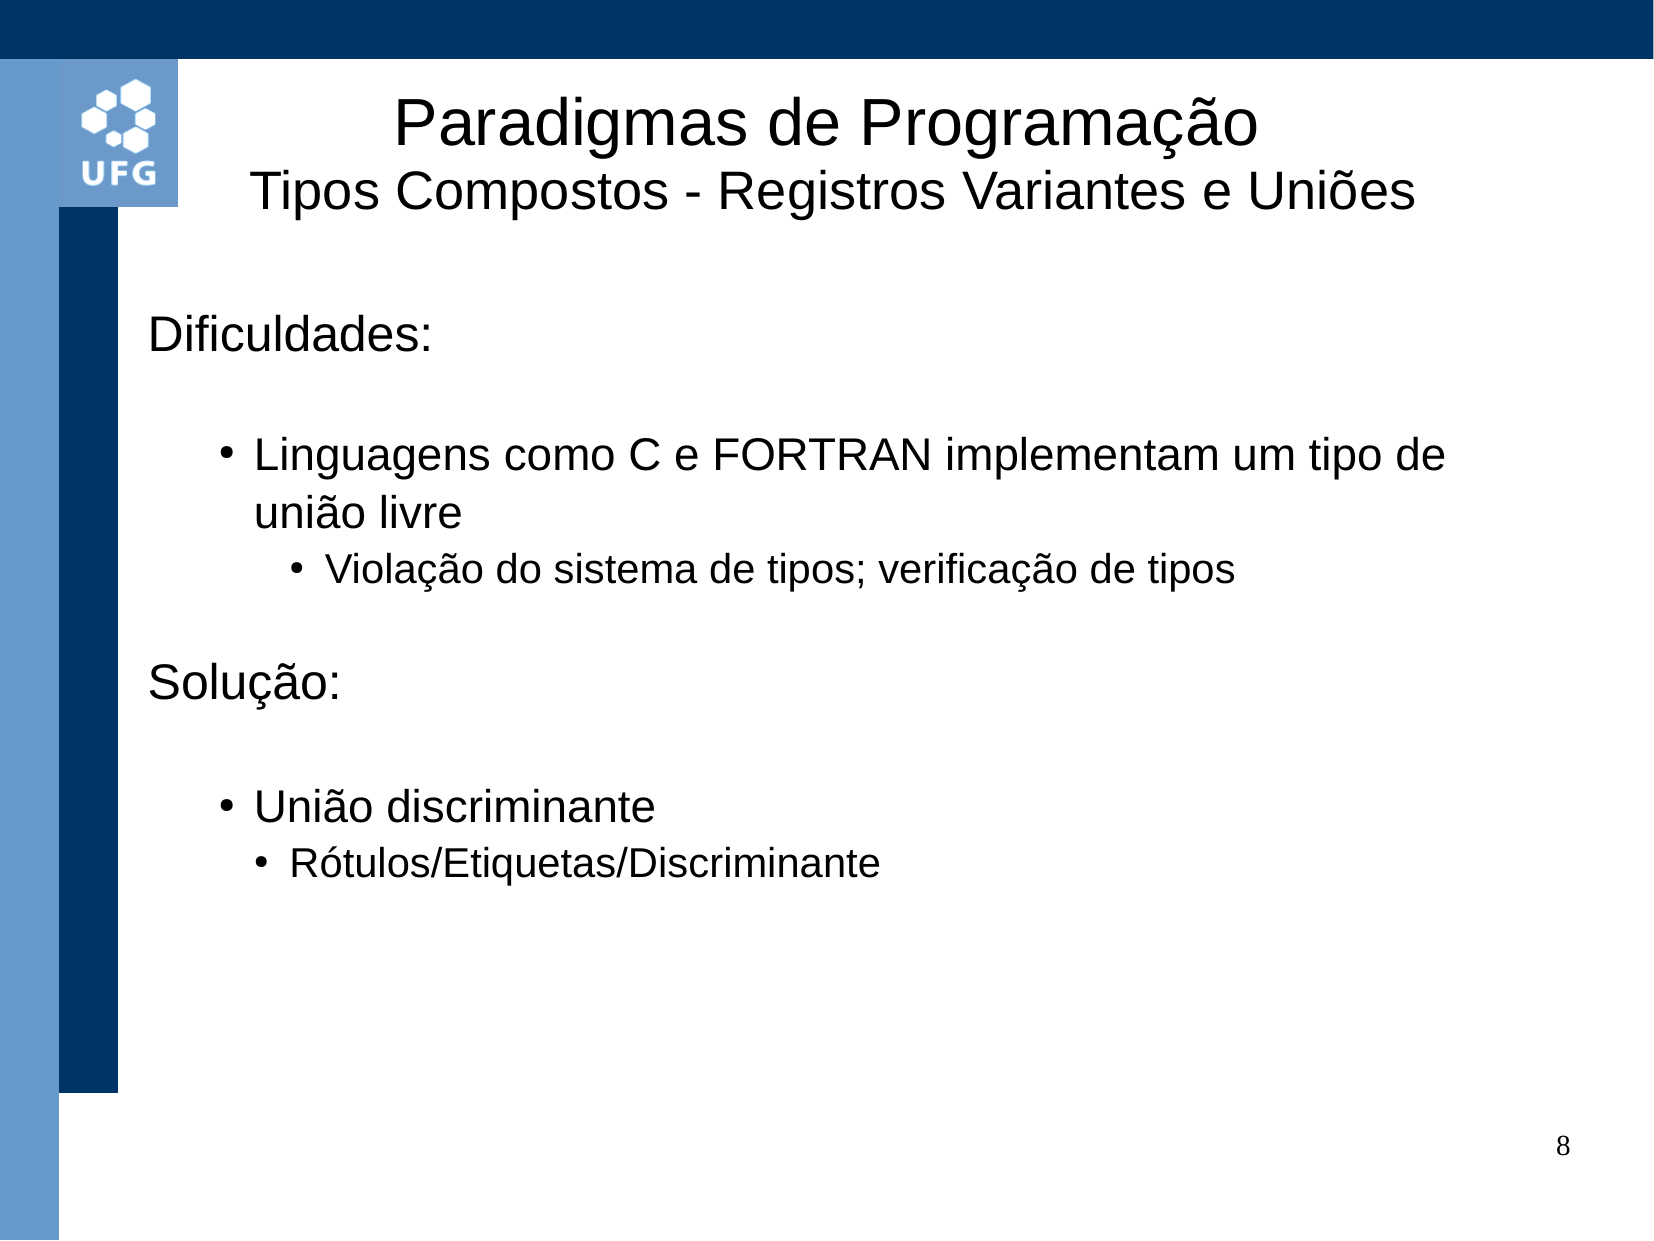

# Paradigmas de Programação Tipos Compostos - Registros Variantes e Uniões
Dificuldades:
Linguagens como C e FORTRAN implementam um tipo de união livre
Violação do sistema de tipos; verificação de tipos
Solução:
União discriminante
Rótulos/Etiquetas/Discriminante
8